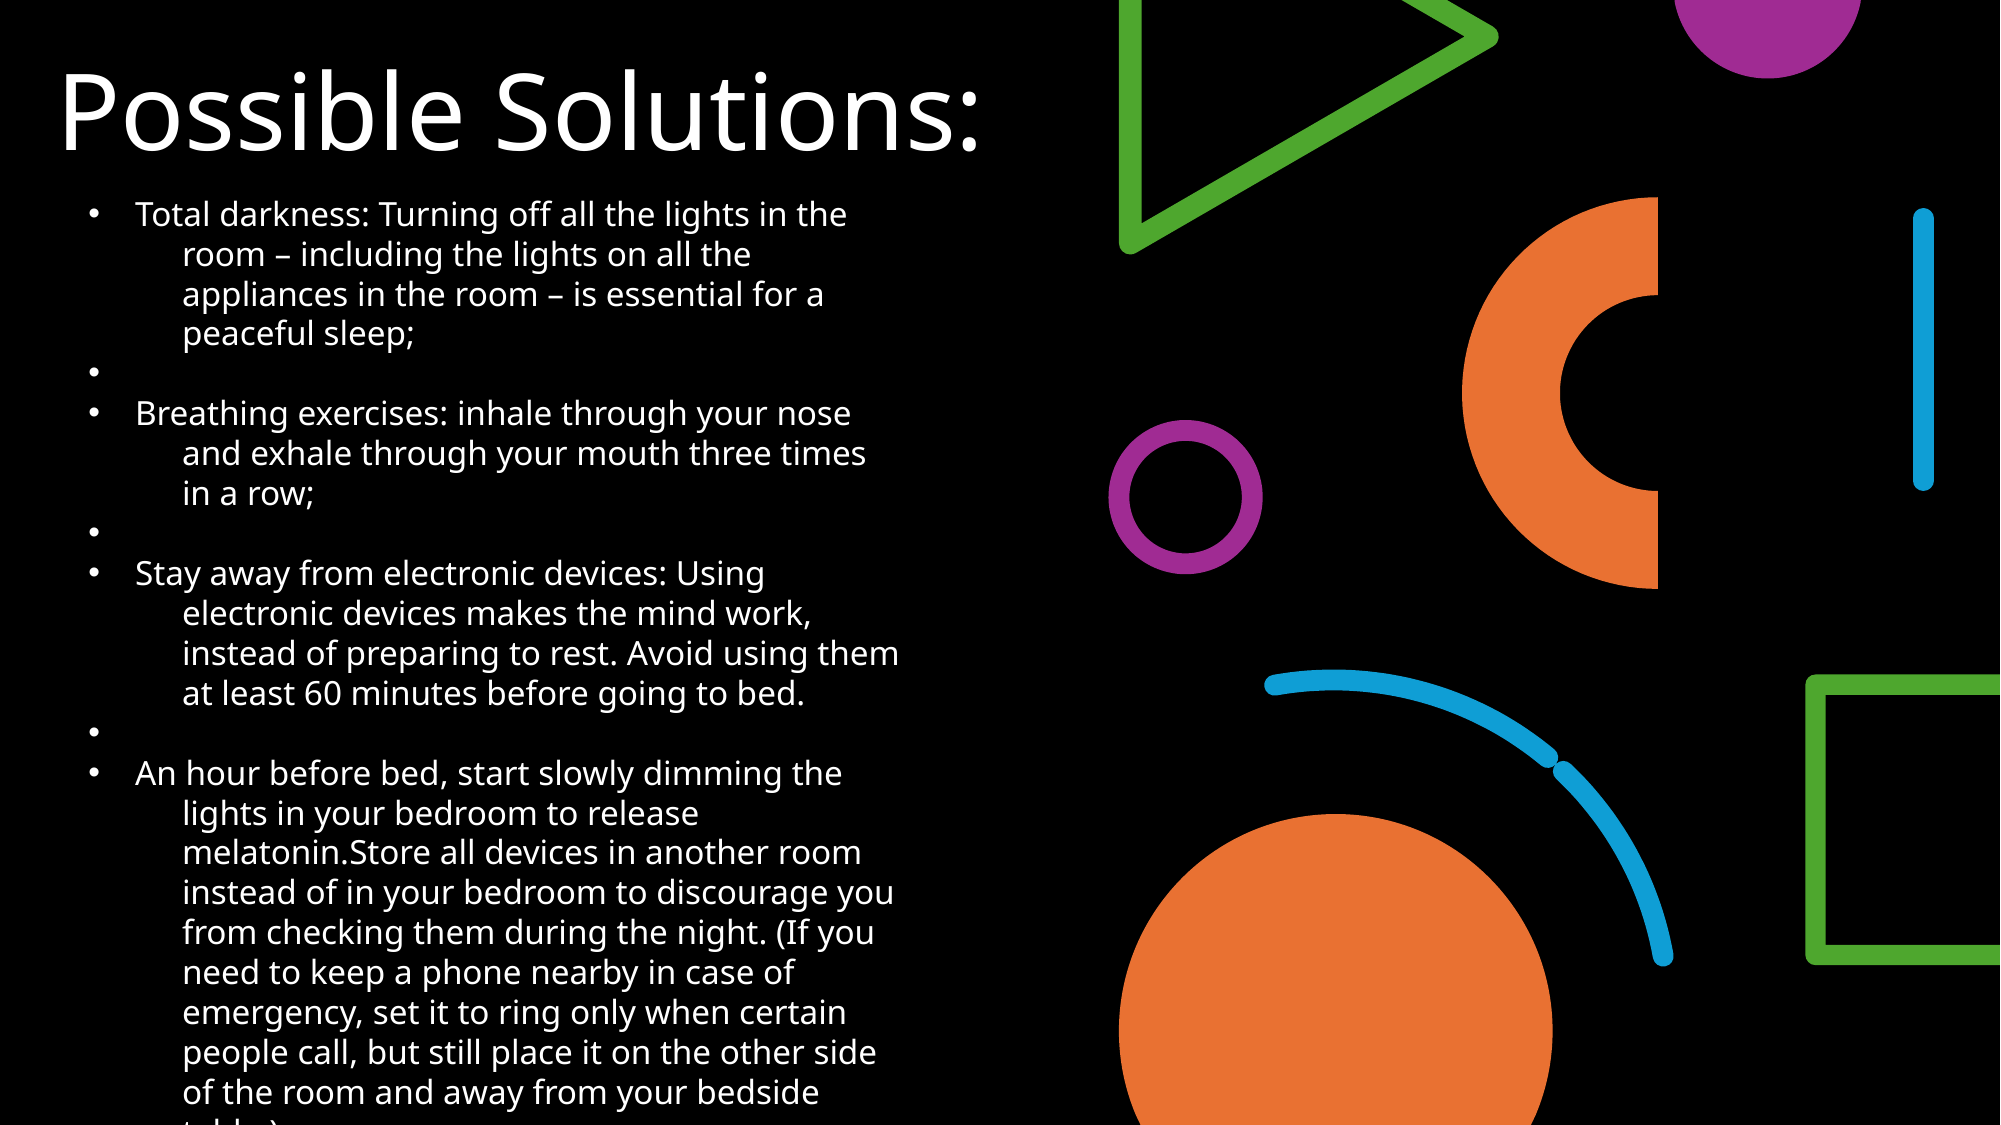

# Possible Solutions:
Total darkness: Turning off all the lights in the room – including the lights on all the appliances in the room – is essential for a peaceful sleep;
Breathing exercises: inhale through your nose and exhale through your mouth three times in a row;
Stay away from electronic devices: Using electronic devices makes the mind work, instead of preparing to rest. Avoid using them at least 60 minutes before going to bed.
An hour before bed, start slowly dimming the lights in your bedroom to release melatonin.Store all devices in another room instead of in your bedroom to discourage you from checking them during the night. (If you need to keep a phone nearby in case of emergency, set it to ring only when certain people call, but still place it on the other side of the room and away from your bedside table.)
During the last hour before bed, choose an activity that your brain finds predictable and therefore not anxiety-provoking.